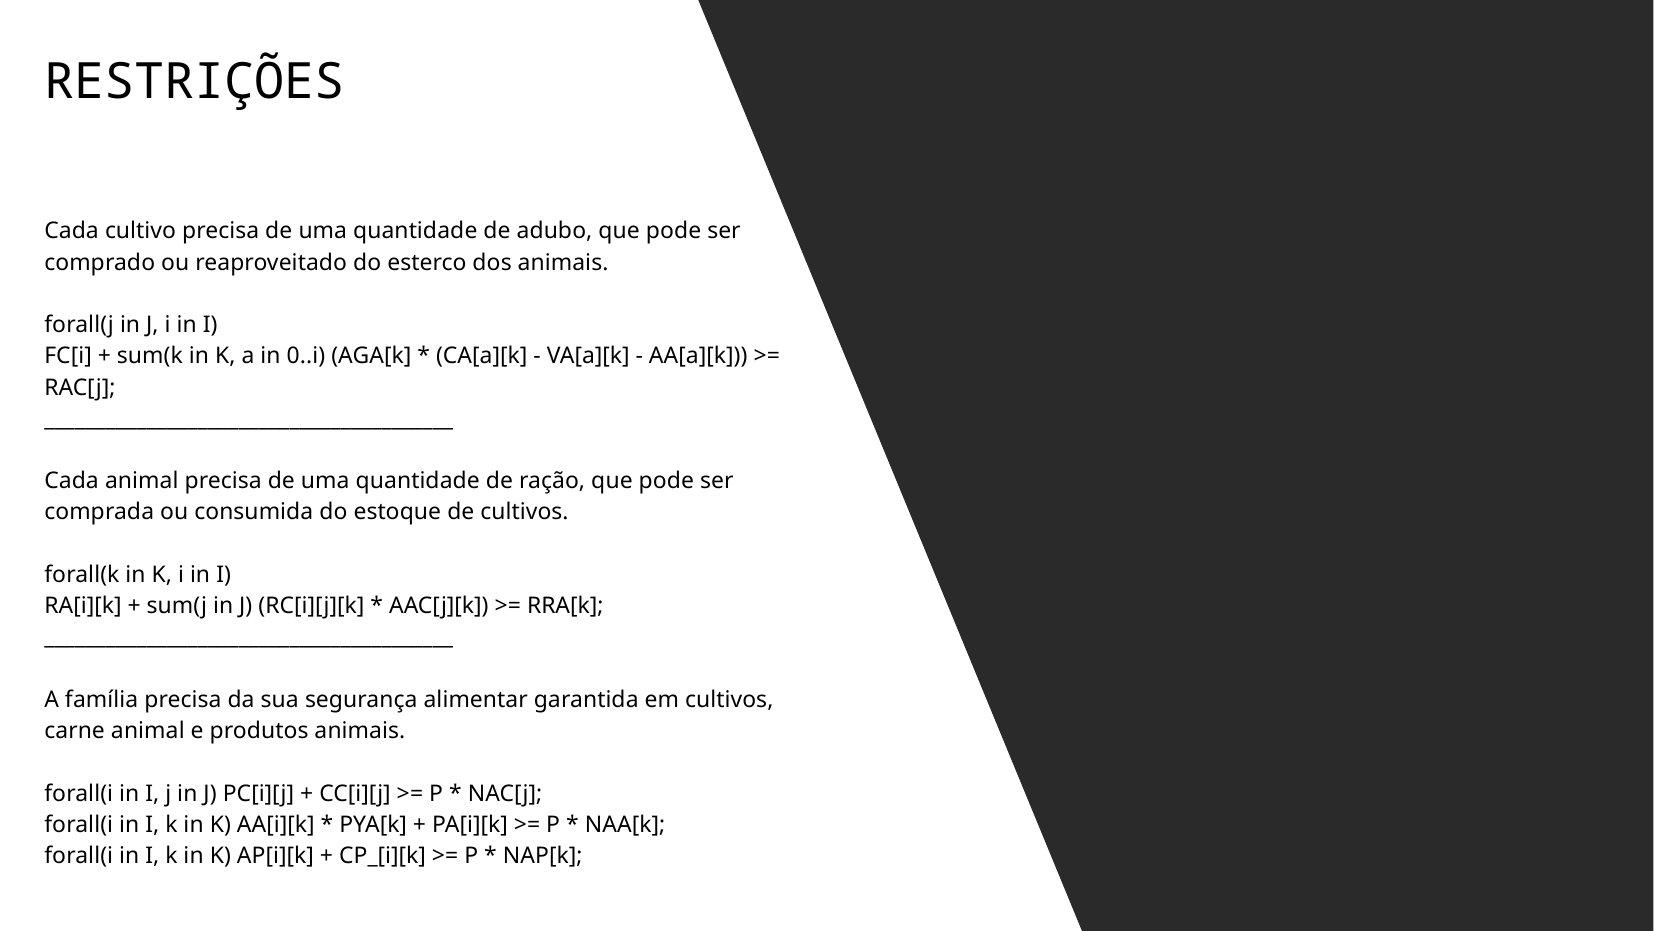

RESTRIÇÕES
Cada cultivo precisa de uma quantidade de adubo, que pode ser comprado ou reaproveitado do esterco dos animais.
forall(j in J, i in I)
FC[i] + sum(k in K, a in 0..i) (AGA[k] * (CA[a][k] - VA[a][k] - AA[a][k])) >= RAC[j];
________________________________________
Cada animal precisa de uma quantidade de ração, que pode ser comprada ou consumida do estoque de cultivos.
forall(k in K, i in I)
RA[i][k] + sum(j in J) (RC[i][j][k] * AAC[j][k]) >= RRA[k];
________________________________________
A família precisa da sua segurança alimentar garantida em cultivos, carne animal e produtos animais.
forall(i in I, j in J) PC[i][j] + CC[i][j] >= P * NAC[j];
forall(i in I, k in K) AA[i][k] * PYA[k] + PA[i][k] >= P * NAA[k];
forall(i in I, k in K) AP[i][k] + CP_[i][k] >= P * NAP[k];